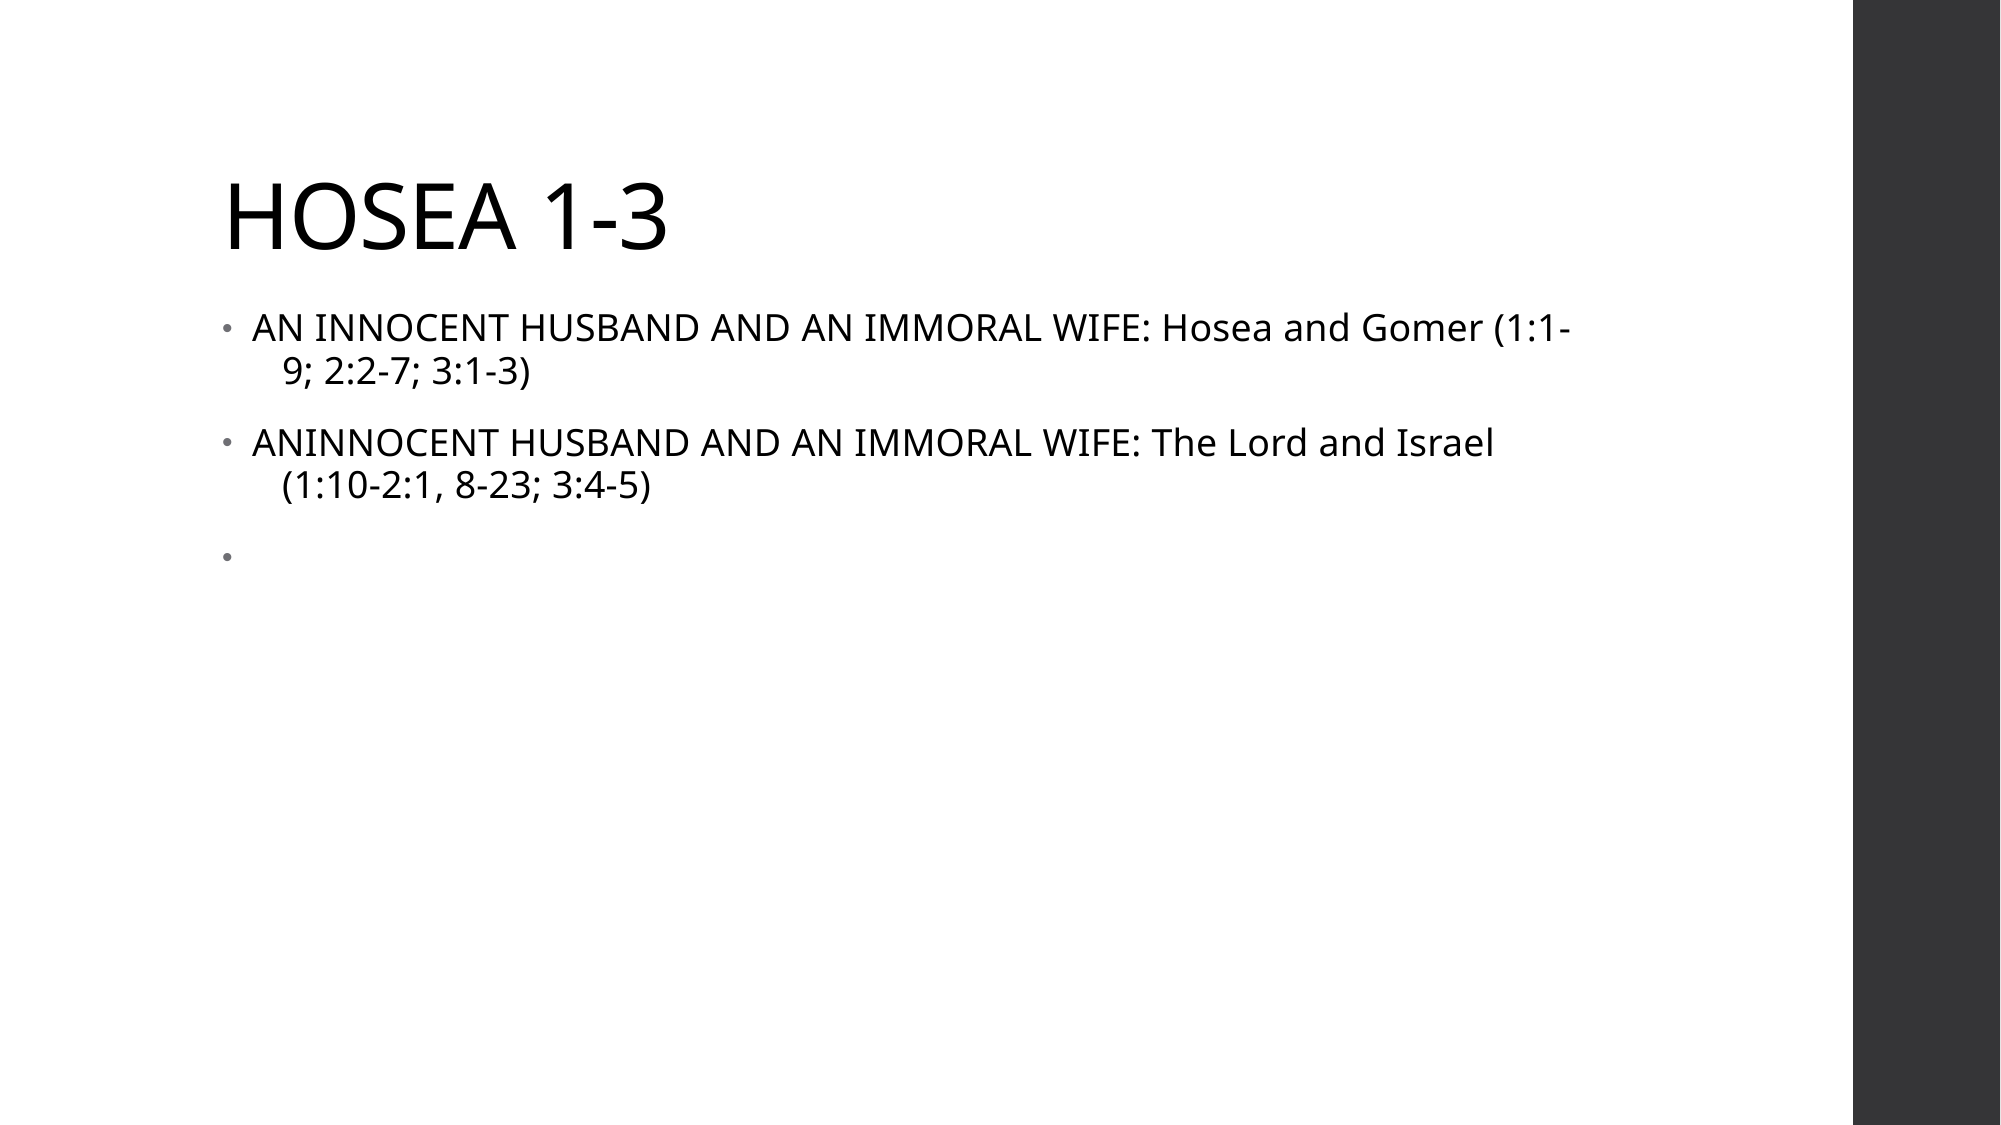

# HOSEA 1-3
AN INNOCENT HUSBAND AND AN IMMORAL WIFE: Hosea and Gomer (1:1-9; 2:2-7; 3:1-3)
ANINNOCENT HUSBAND AND AN IMMORAL WIFE: The Lord and Israel (1:10-2:1, 8-23; 3:4-5)